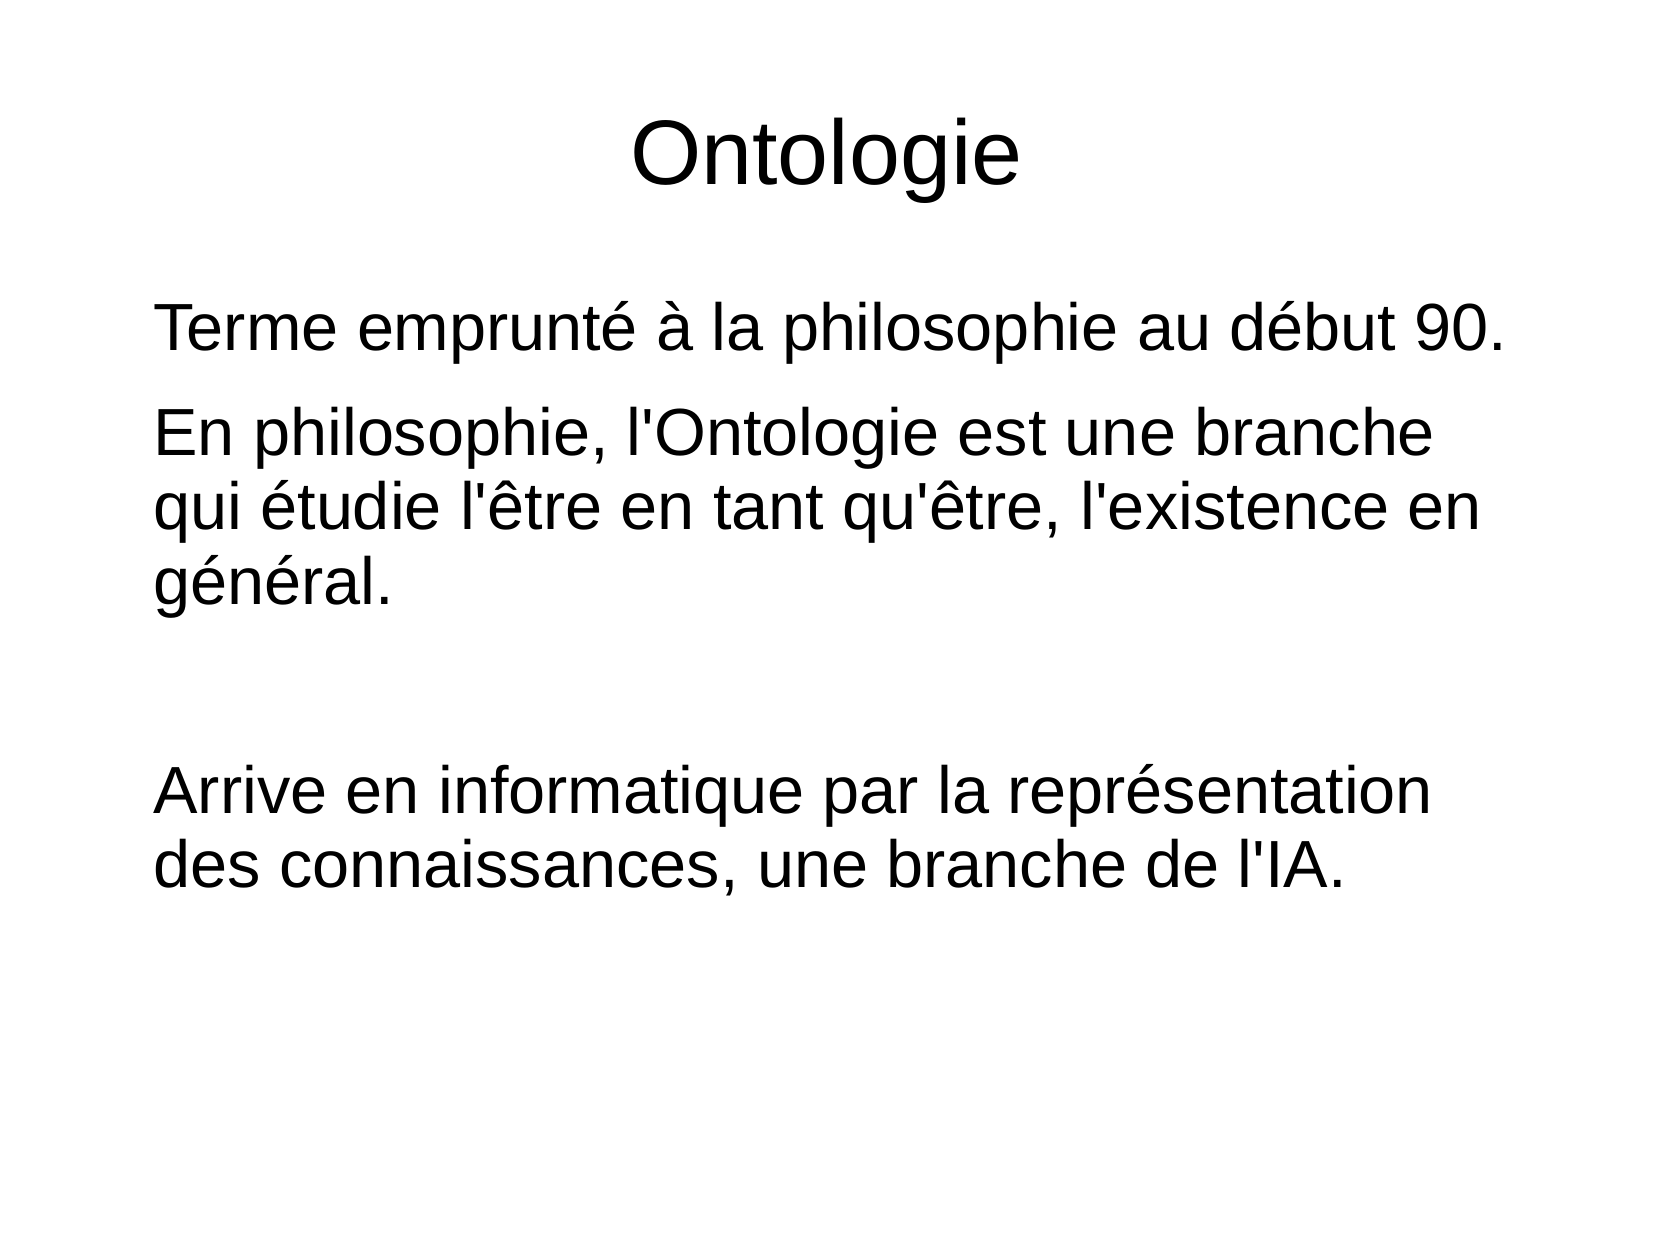

# Ontologie
Terme emprunté à la philosophie au début 90.
En philosophie, l'Ontologie est une branche qui étudie l'être en tant qu'être, l'existence en général.
Arrive en informatique par la représentation des connaissances, une branche de l'IA.